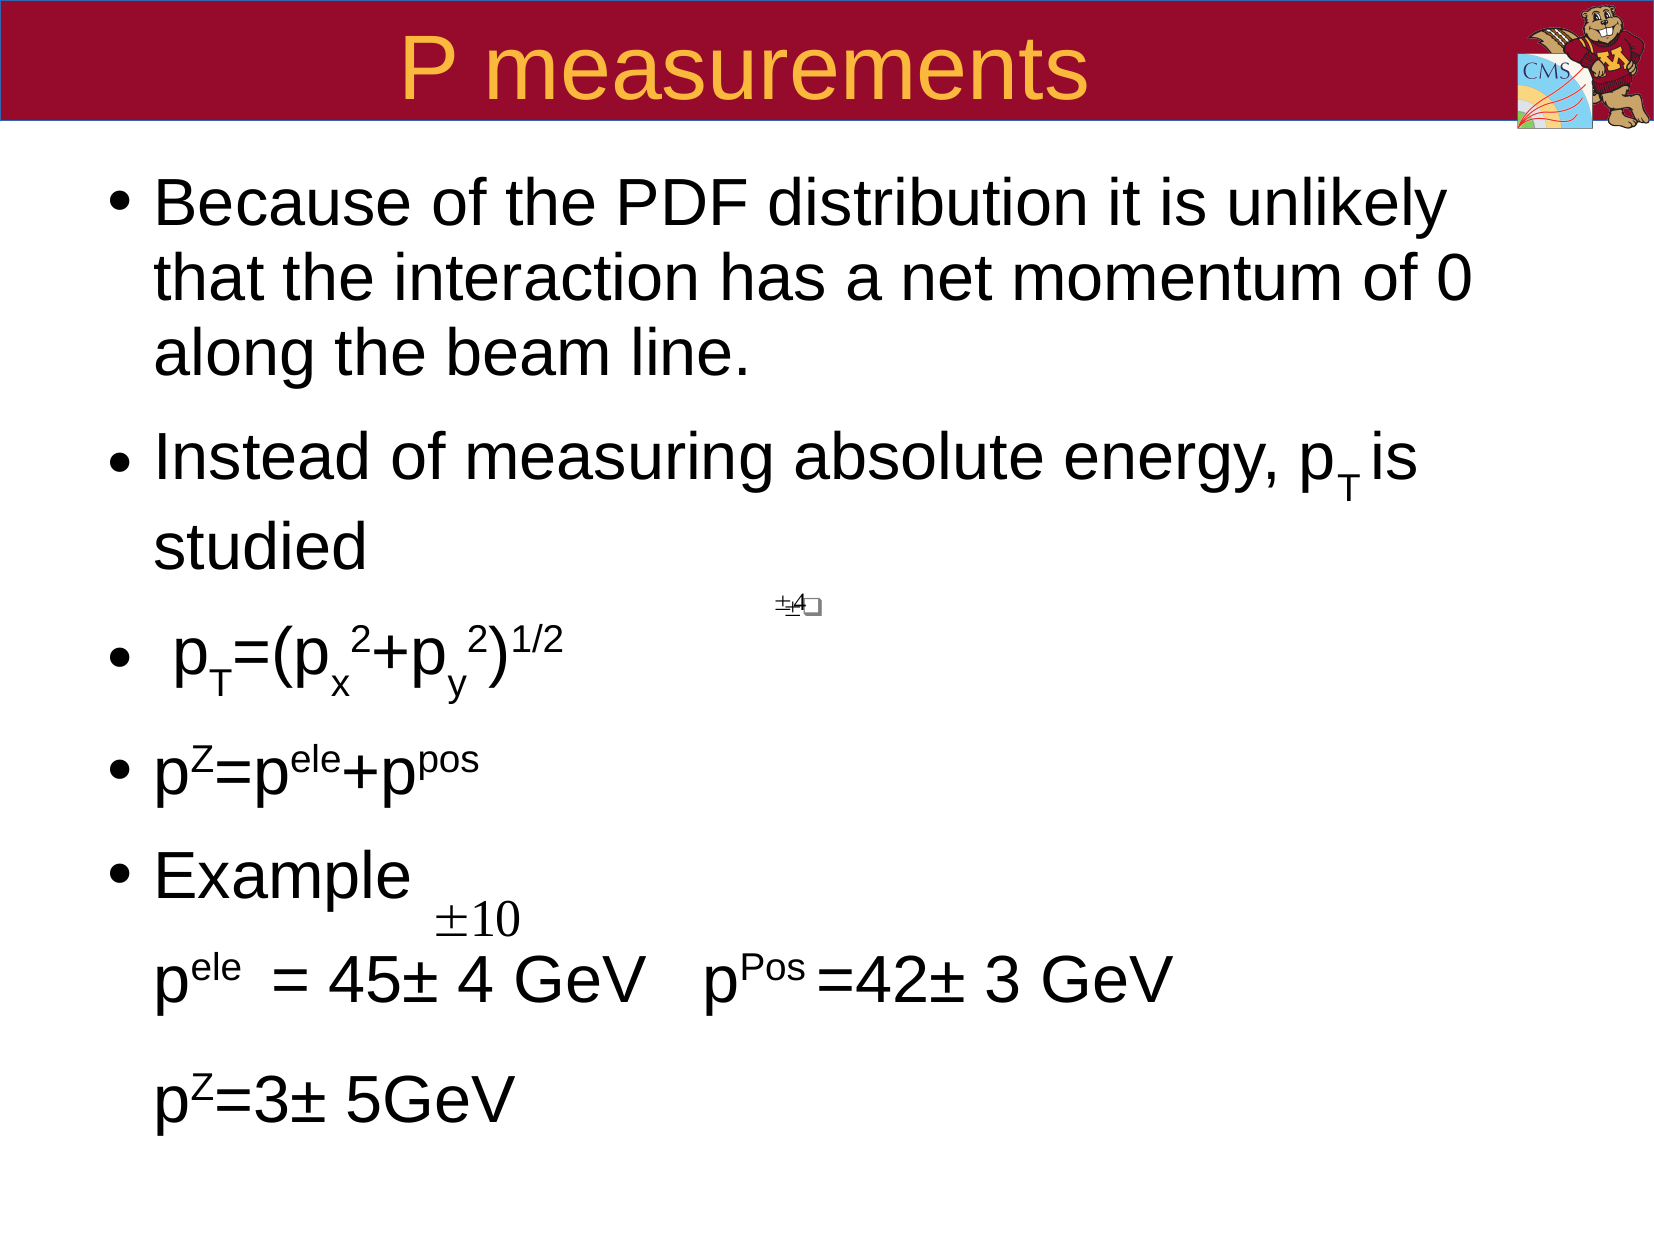

# P measurements
Because of the PDF distribution it is unlikely that the interaction has a net momentum of 0 along the beam line.
Instead of measuring absolute energy, pT is studied
 pT=(px2+py2)1/2
pZ=pele+ppos
Example
pele = 45± 4 GeV pPos =42± 3 GeV
pZ=3± 5GeV